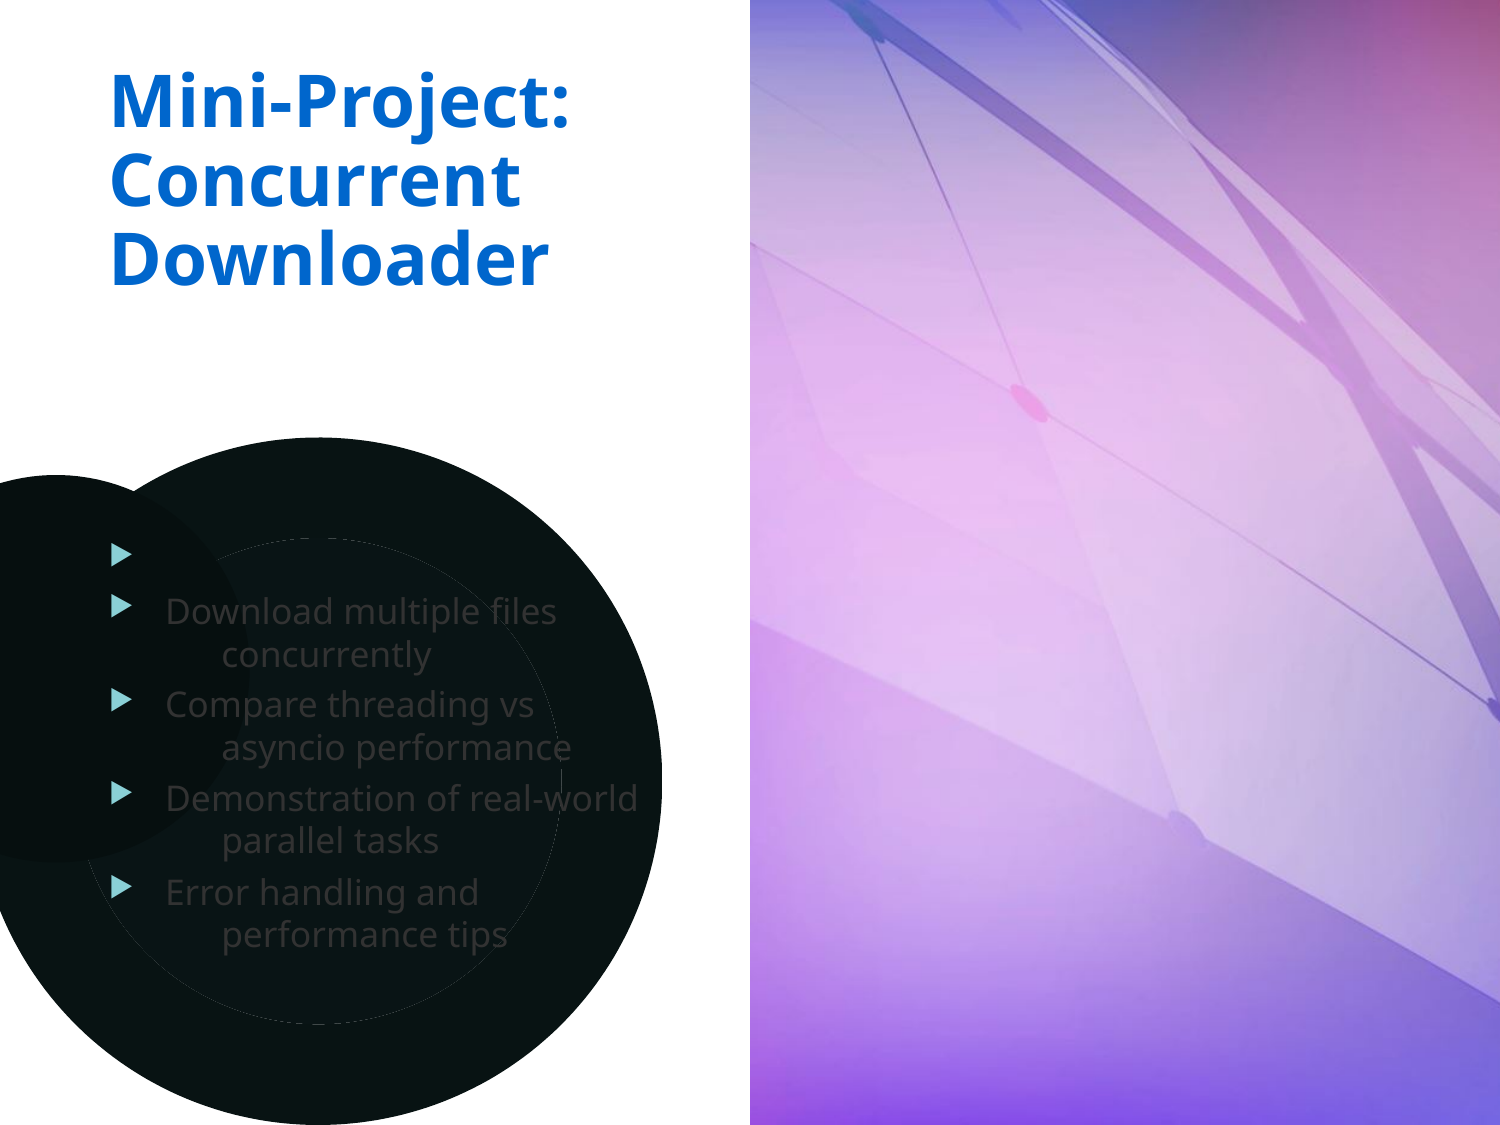

# Mini-Project: Concurrent Downloader
Download multiple files concurrently
Compare threading vs asyncio performance
Demonstration of real-world parallel tasks
Error handling and performance tips